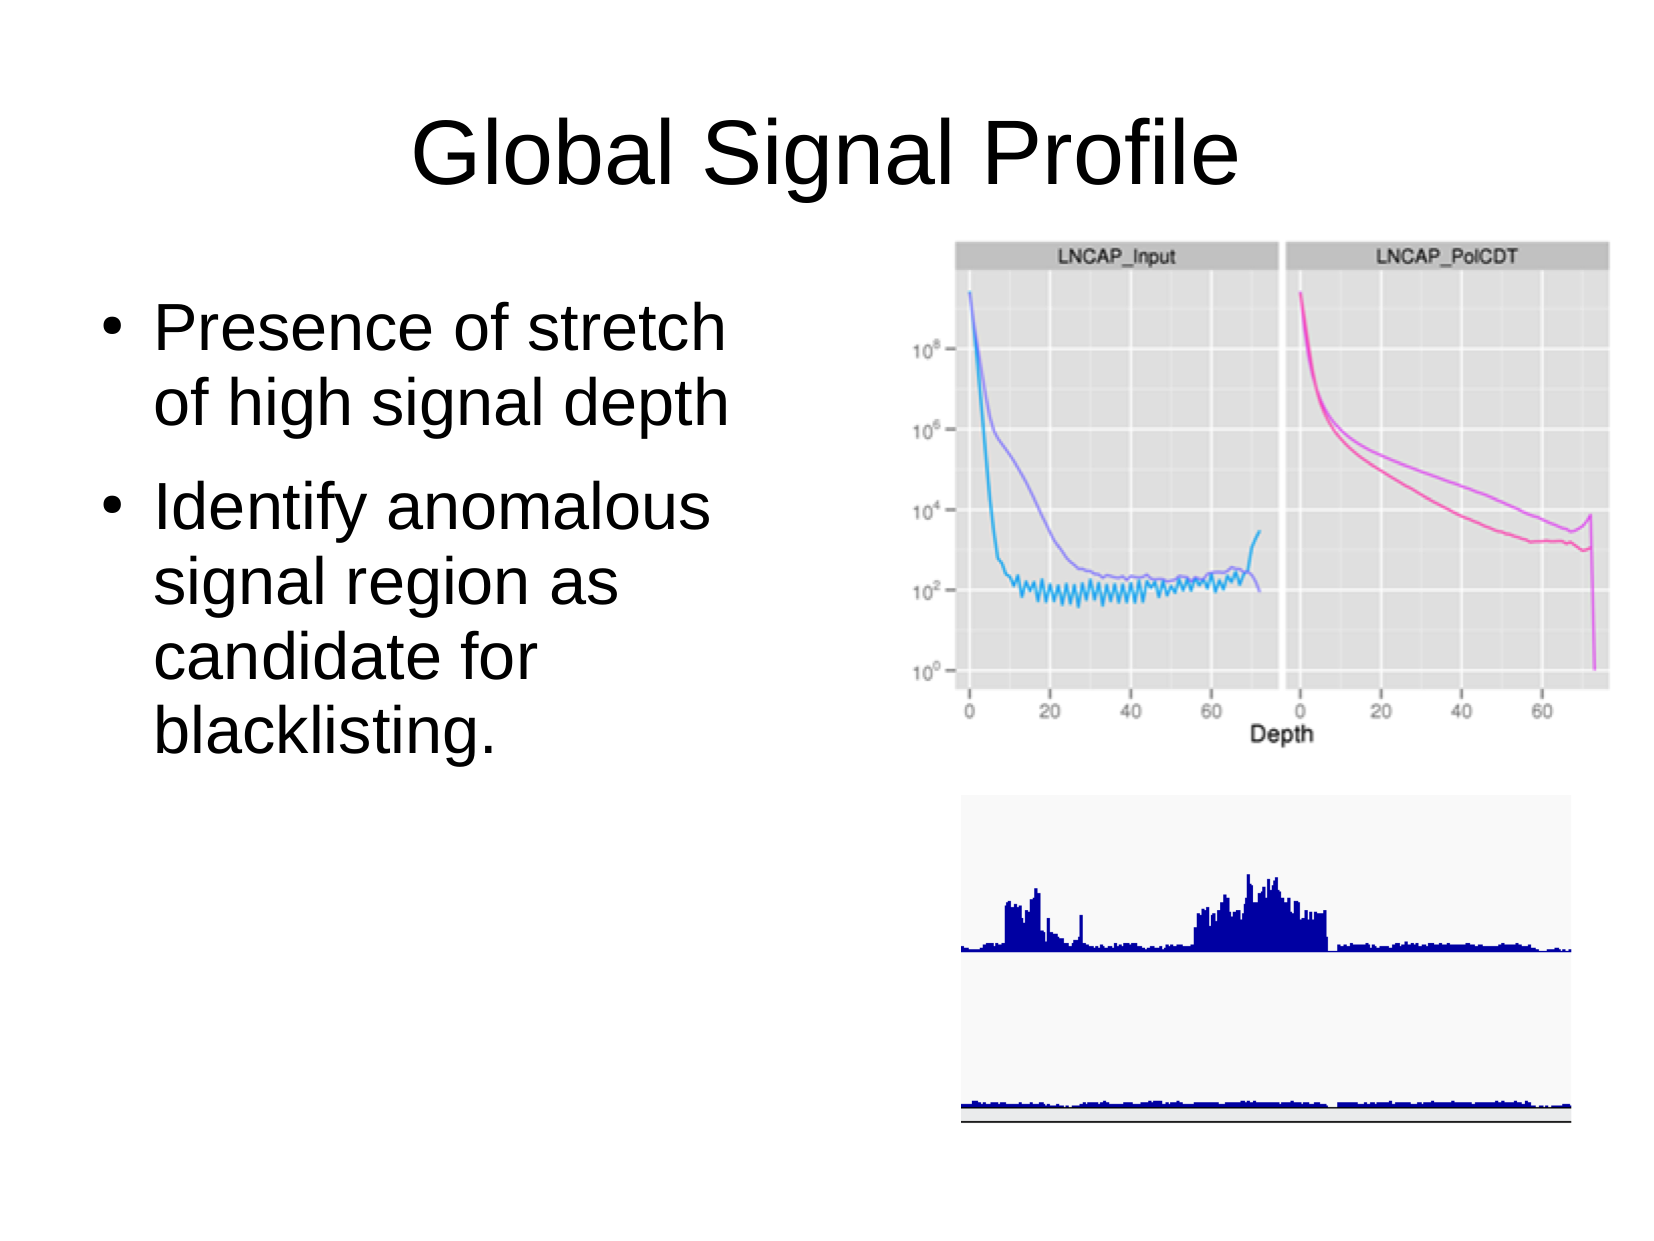

# Global Signal Profile
Presence of stretch of high signal depth
Identify anomalous signal region as candidate for blacklisting.